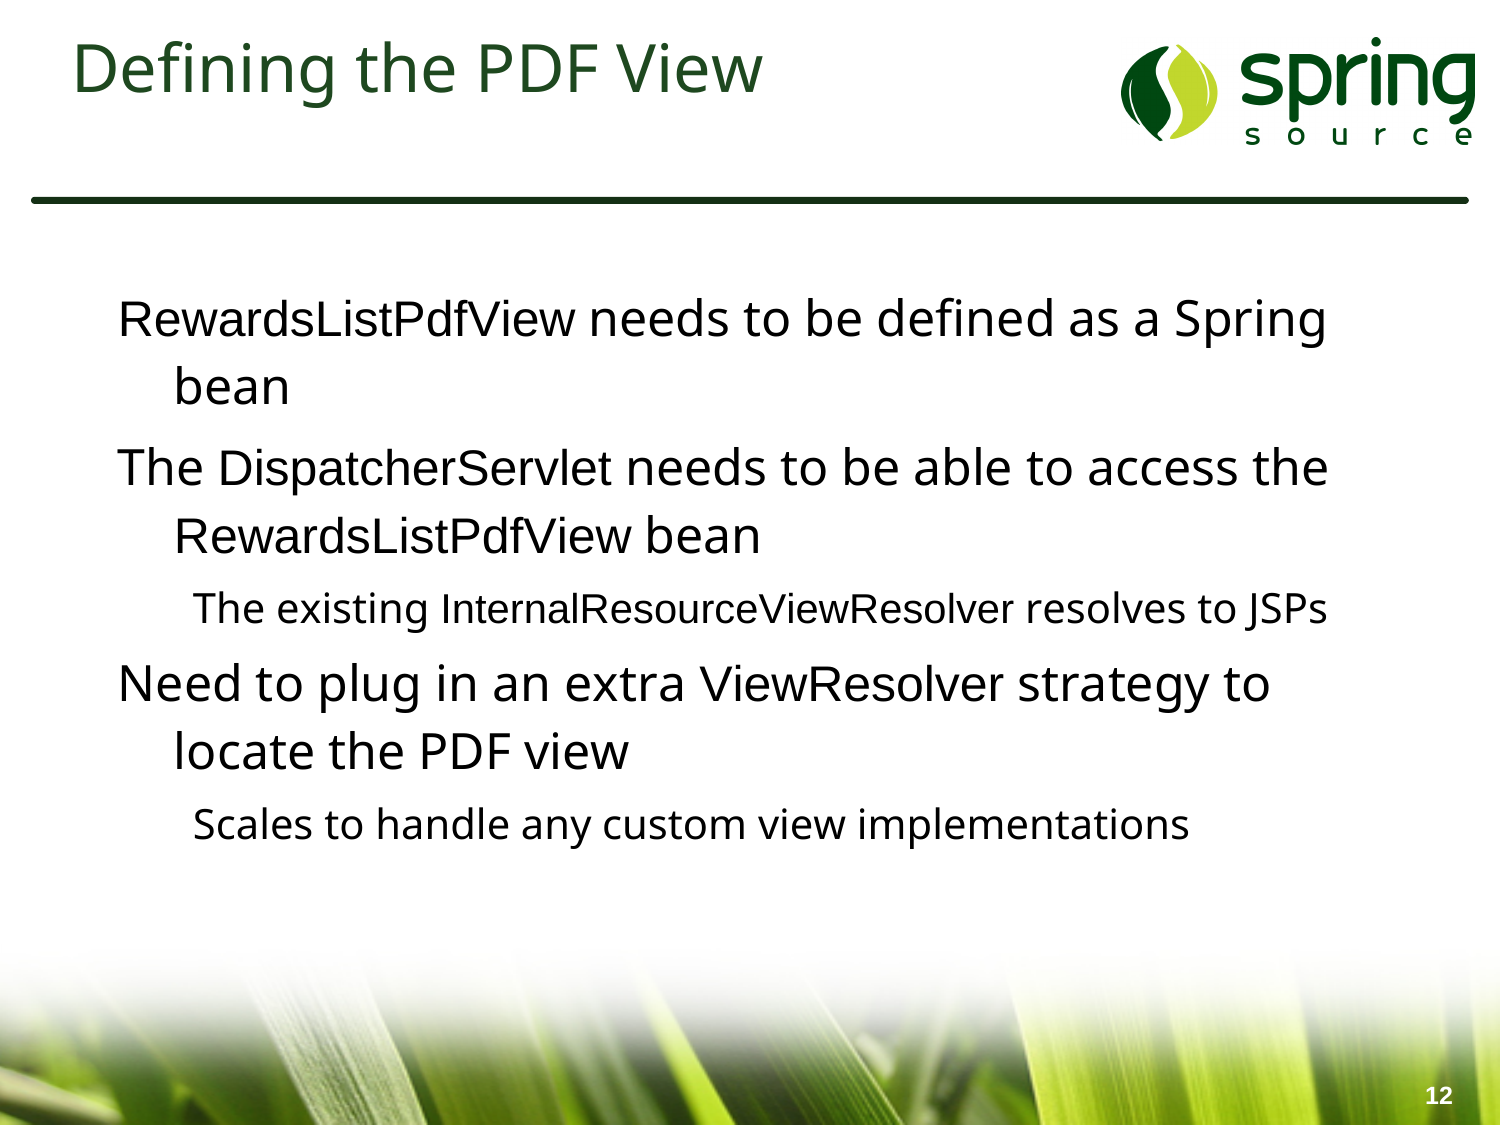

# Defining the PDF View
RewardsListPdfView needs to be defined as a Spring bean
The DispatcherServlet needs to be able to access the RewardsListPdfView bean
The existing InternalResourceViewResolver resolves to JSPs
Need to plug in an extra ViewResolver strategy to locate the PDF view
Scales to handle any custom view implementations